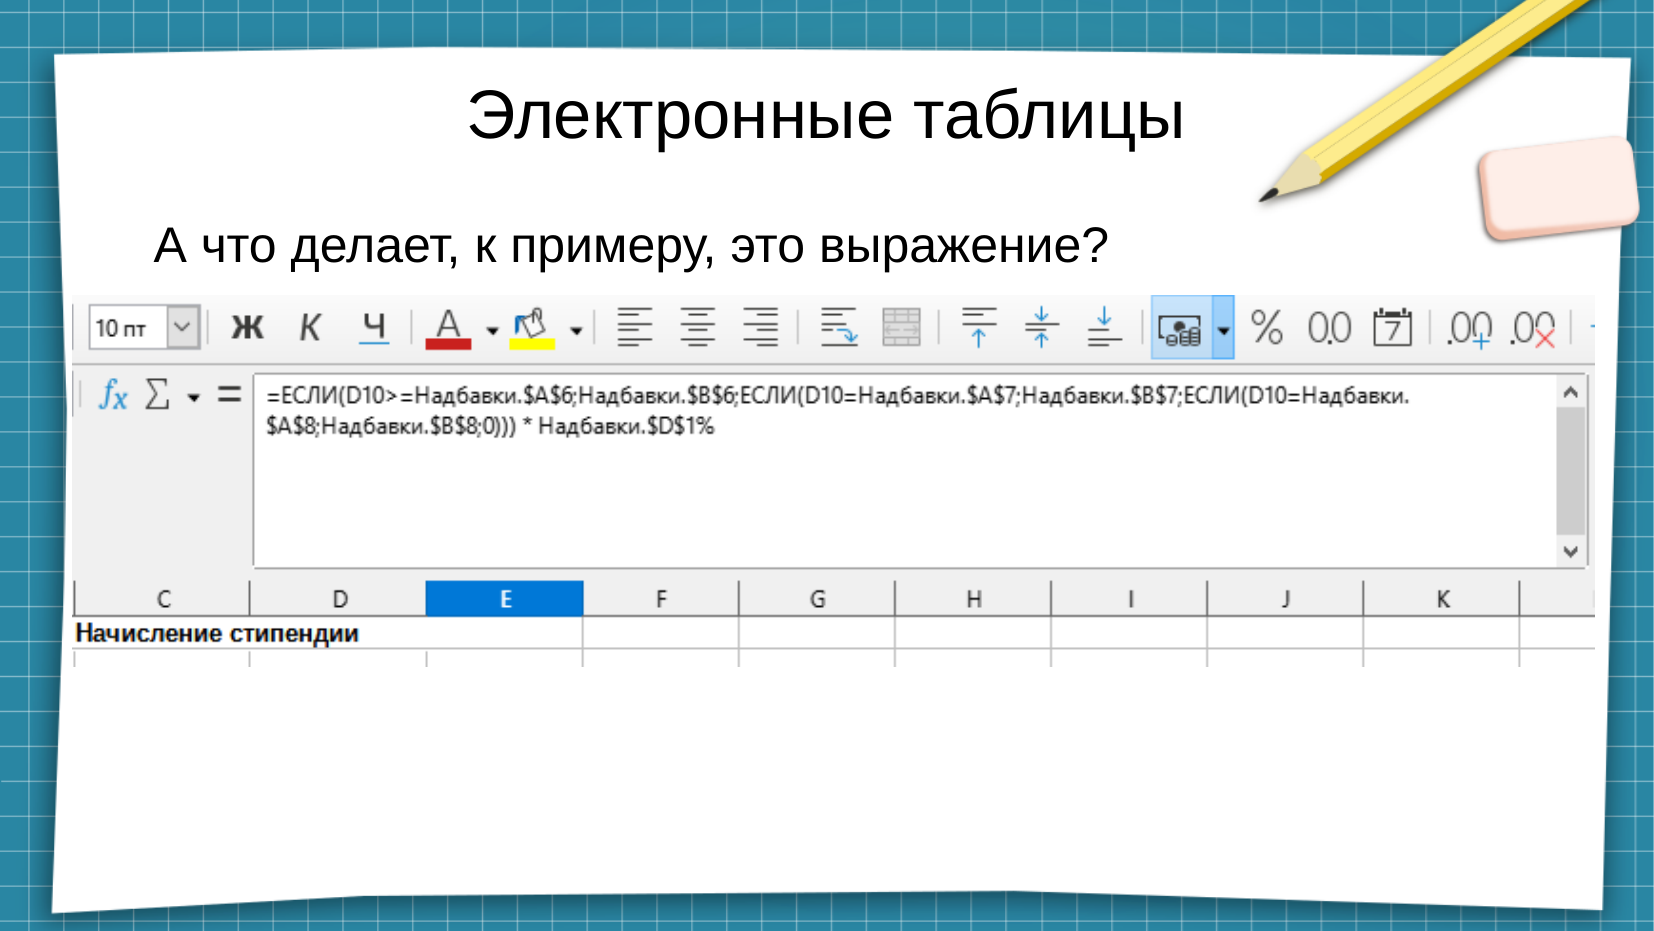

# Электронные таблицы
А что делает, к примеру, это выражение?